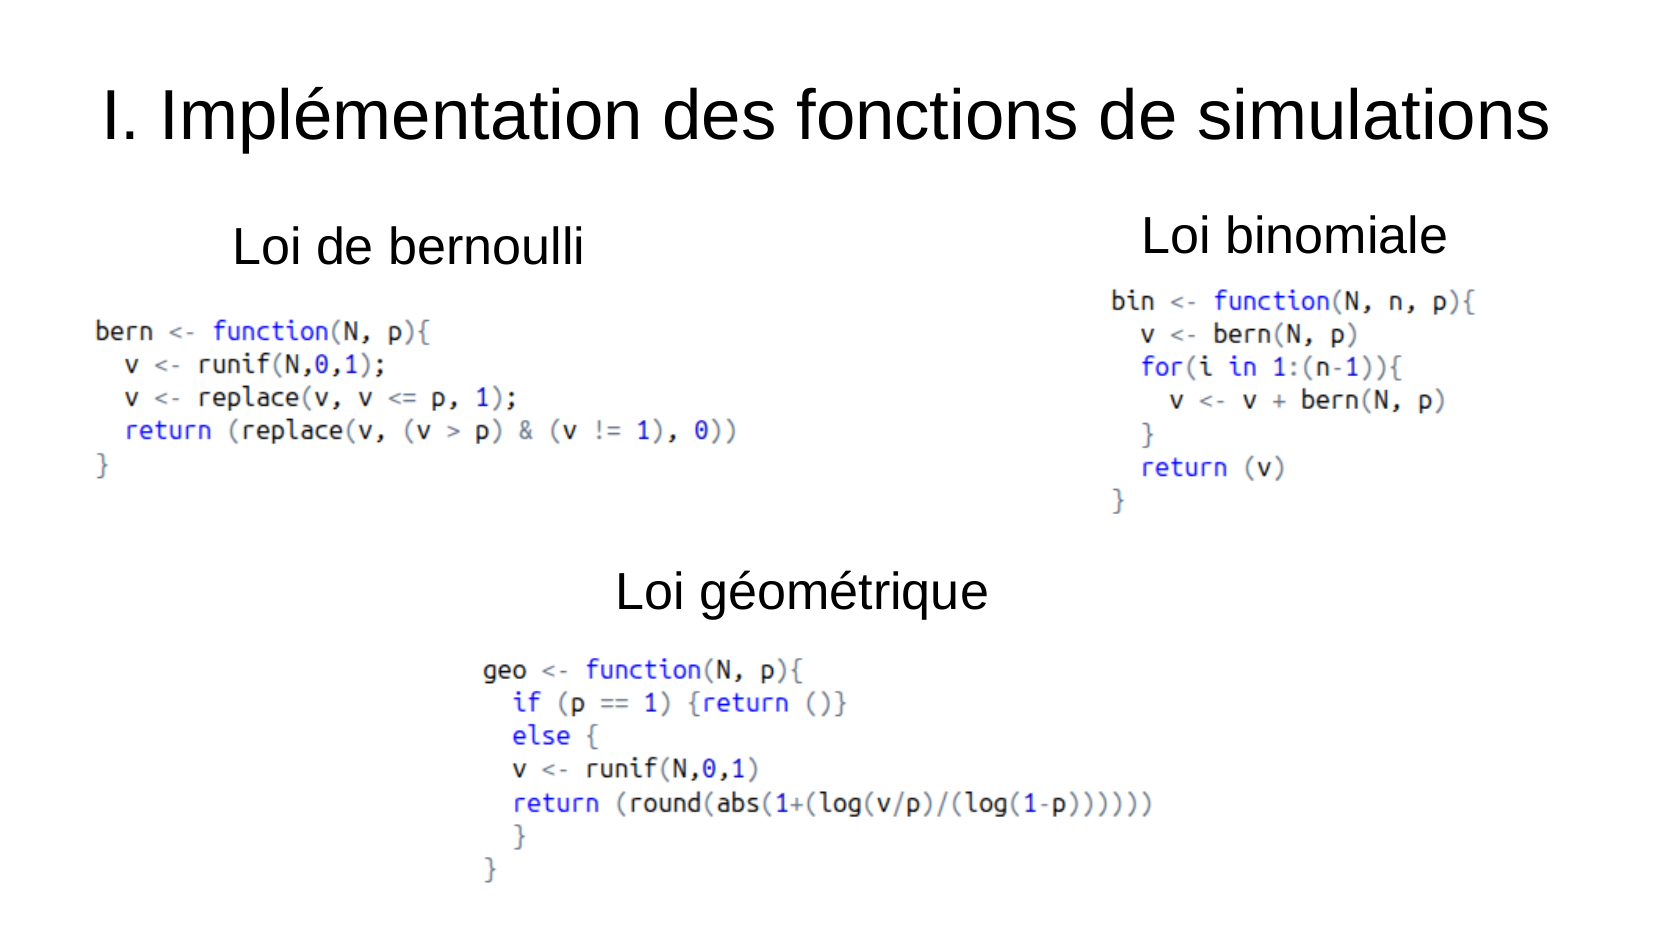

# I. Implémentation des fonctions de simulations
Loi binomiale
Loi de bernoulli
Loi géométrique